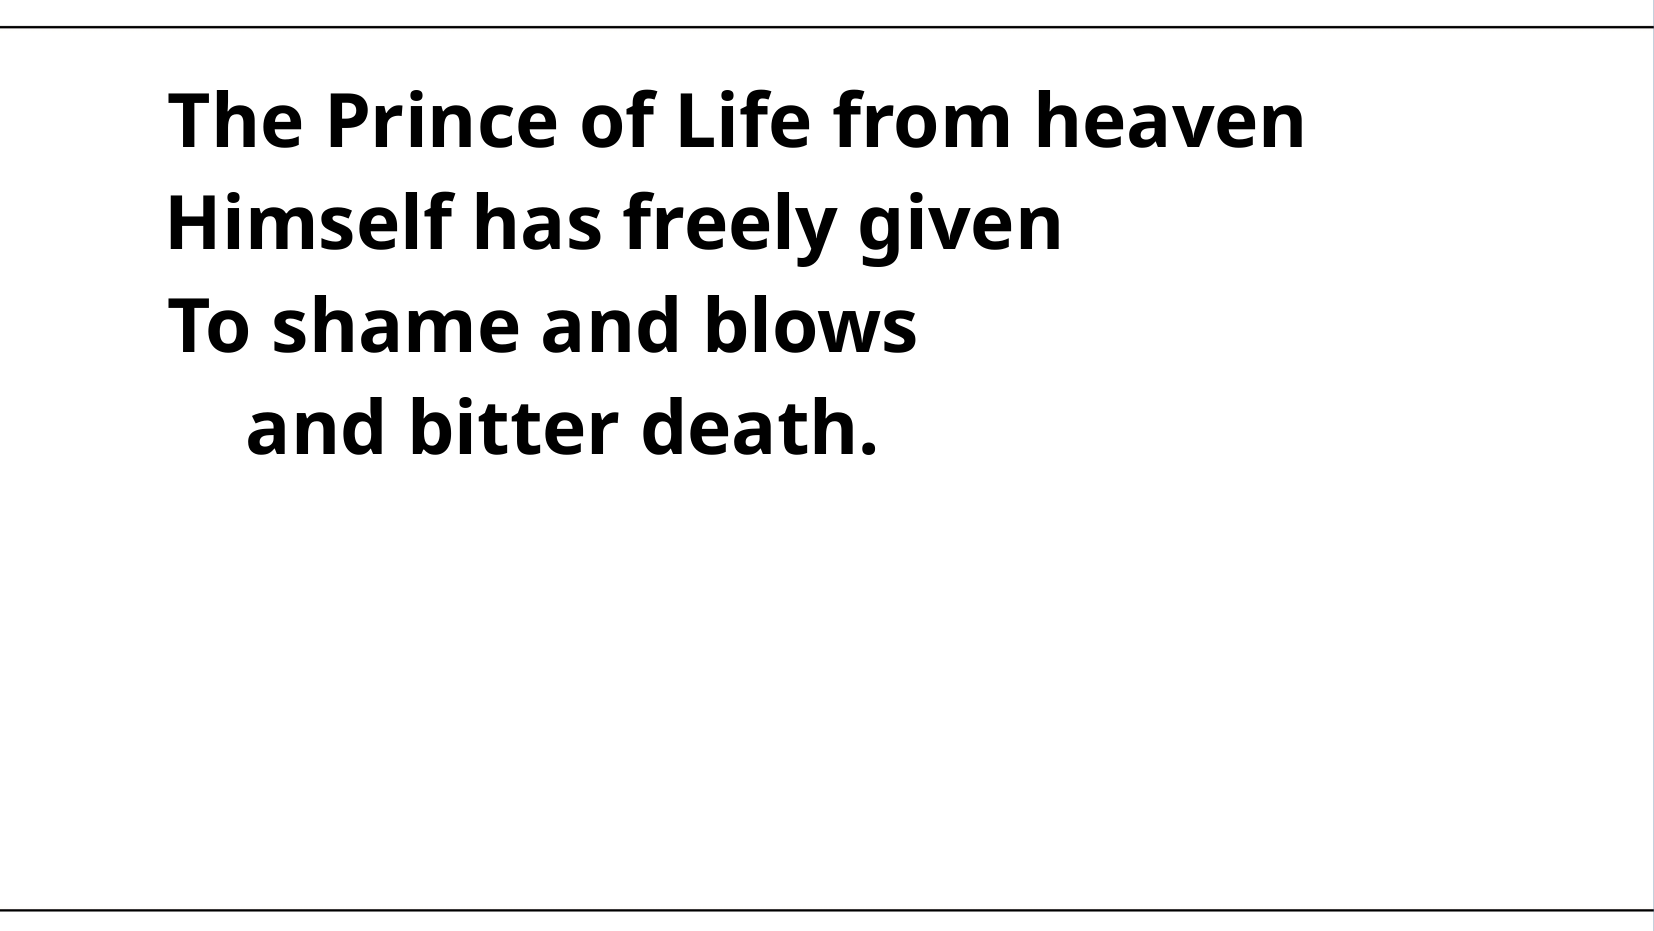

The Prince of Life from heaven
Himself has freely given
 To shame and blows
 and bitter death.